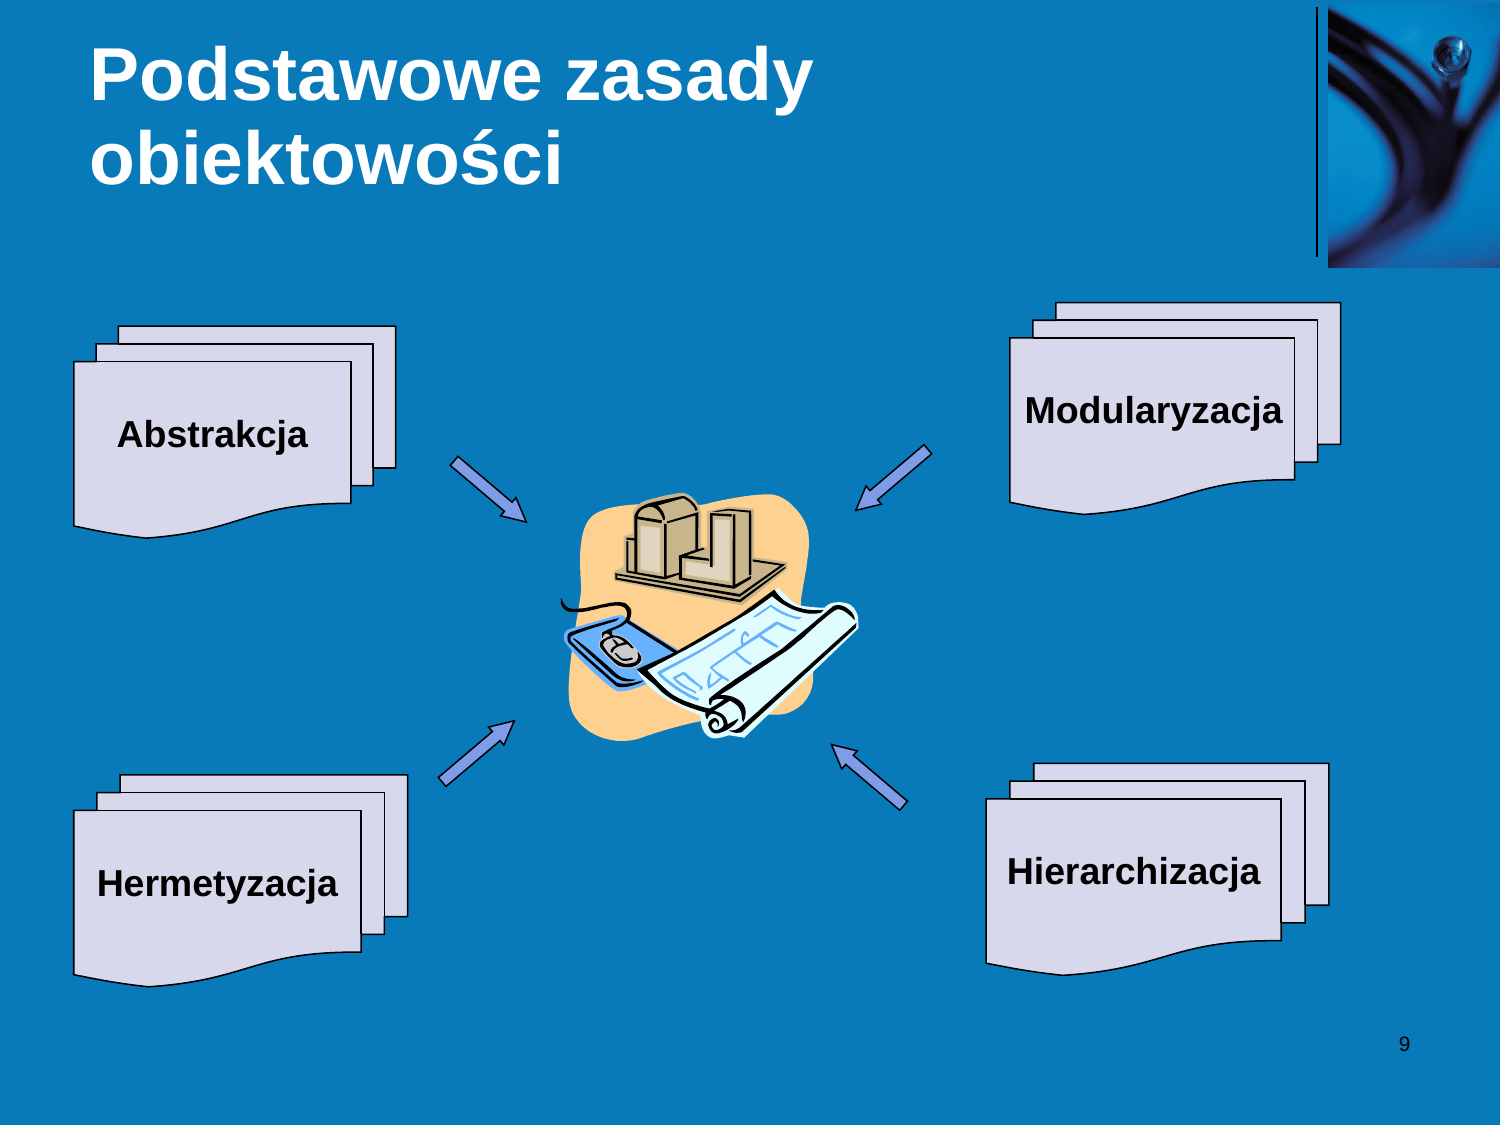

# Podstawowe zasady obiektowości
Modularyzacja
Abstrakcja
Hierarchizacja
Hermetyzacja
9